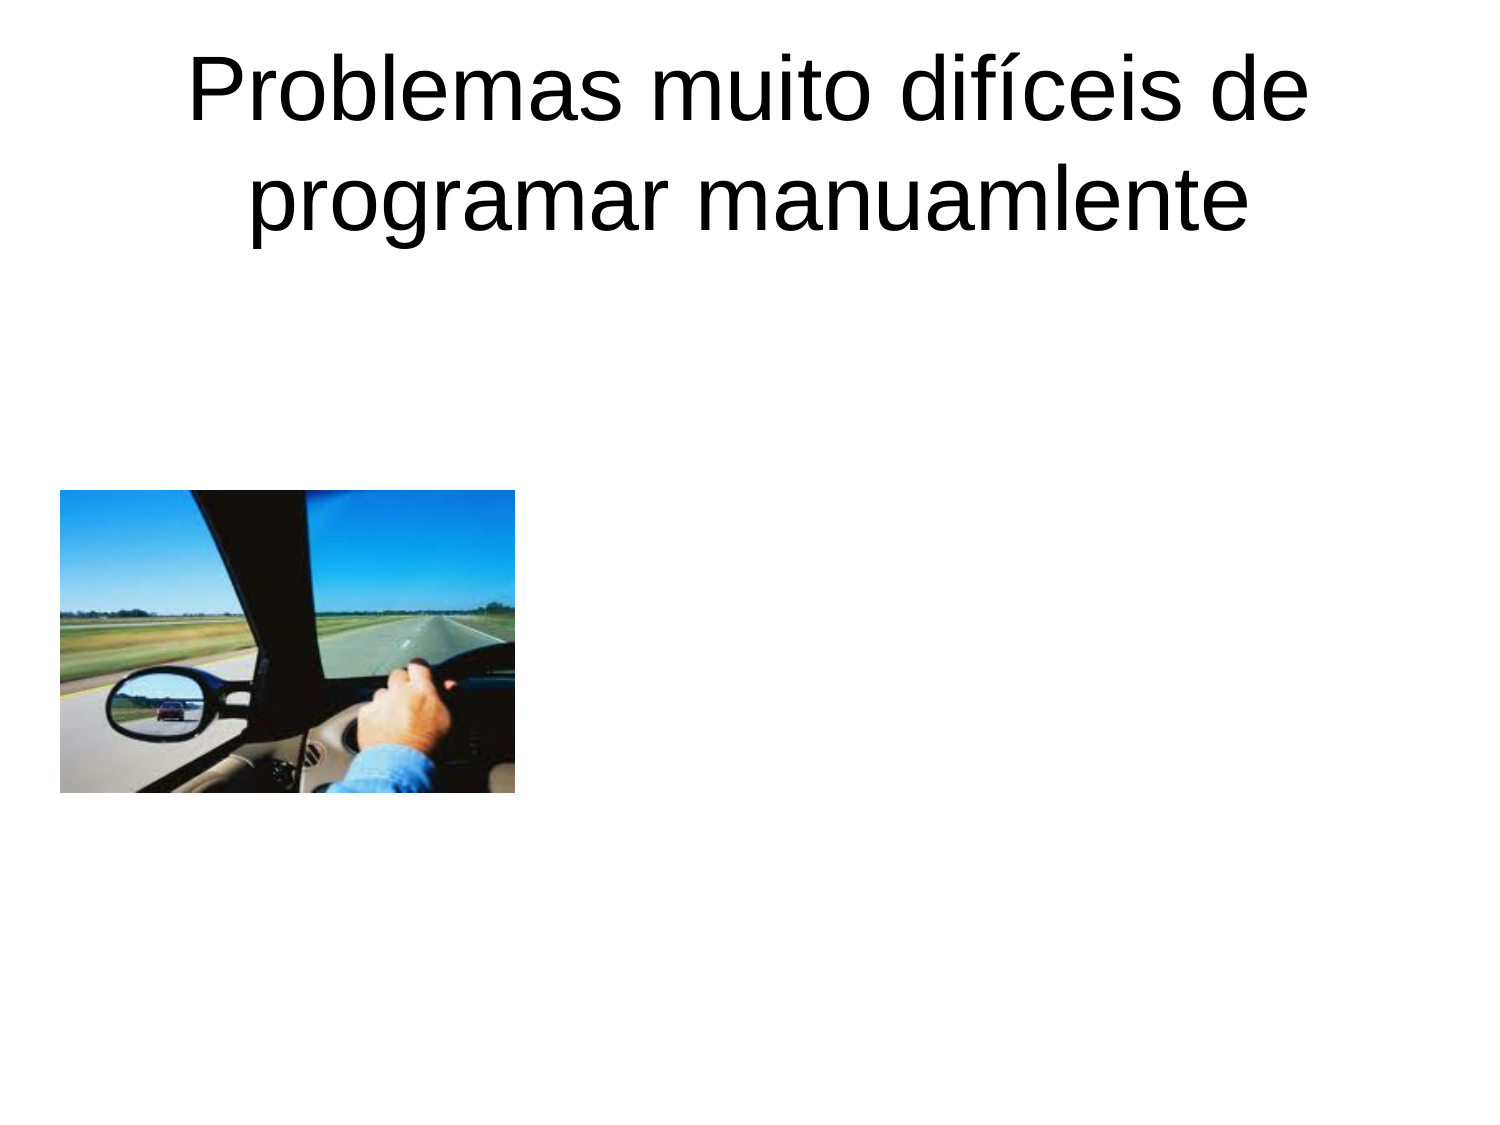

# Problemas muito difíceis de programar manuamlente